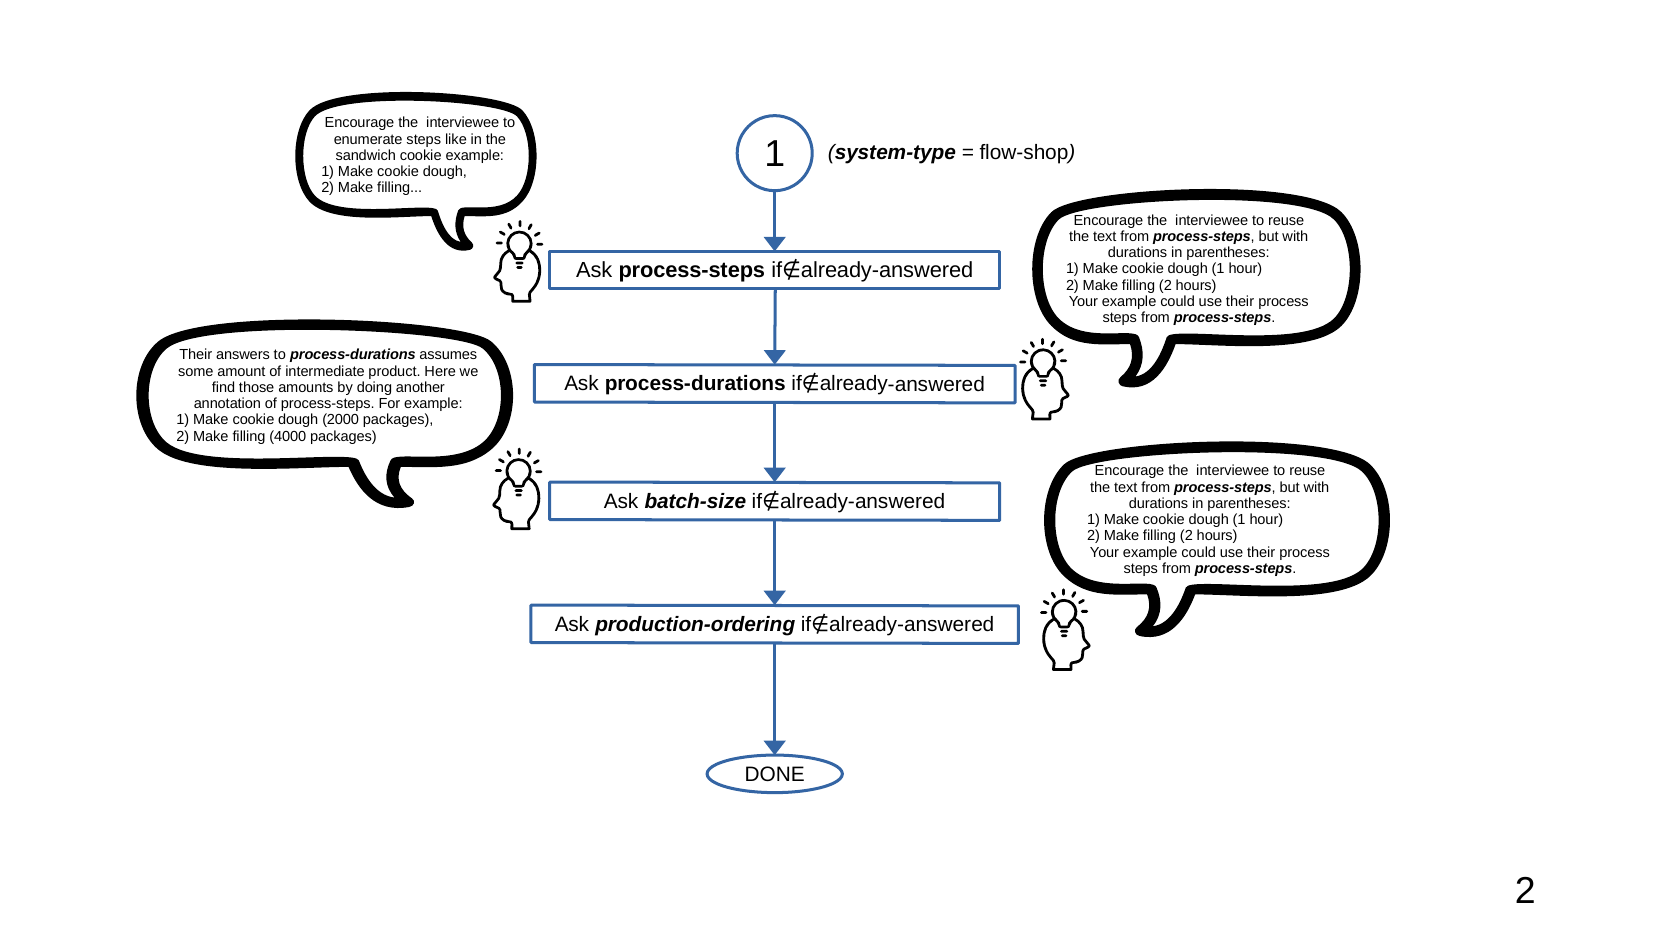

Encourage the interviewee to enumerate steps like in the sandwich cookie example:
1) Make cookie dough,
2) Make filling...
1
(system-type = flow-shop)
Encourage the interviewee to reuse the text from process-steps, but with durations in parentheses:
1) Make cookie dough (1 hour)
2) Make filling (2 hours)
Your example could use their process steps from process-steps.
Ask process-steps if∉already-answered
Their answers to process-durations assumes some amount of intermediate product. Here we find those amounts by doing another annotation of process-steps. For example:
1) Make cookie dough (2000 packages),
2) Make filling (4000 packages)
Ask process-durations if∉already-answered
Encourage the interviewee to reuse the text from process-steps, but with durations in parentheses:
1) Make cookie dough (1 hour)
2) Make filling (2 hours)
Your example could use their process steps from process-steps.
Ask batch-size if∉already-answered
Ask production-ordering if∉already-answered
DONE